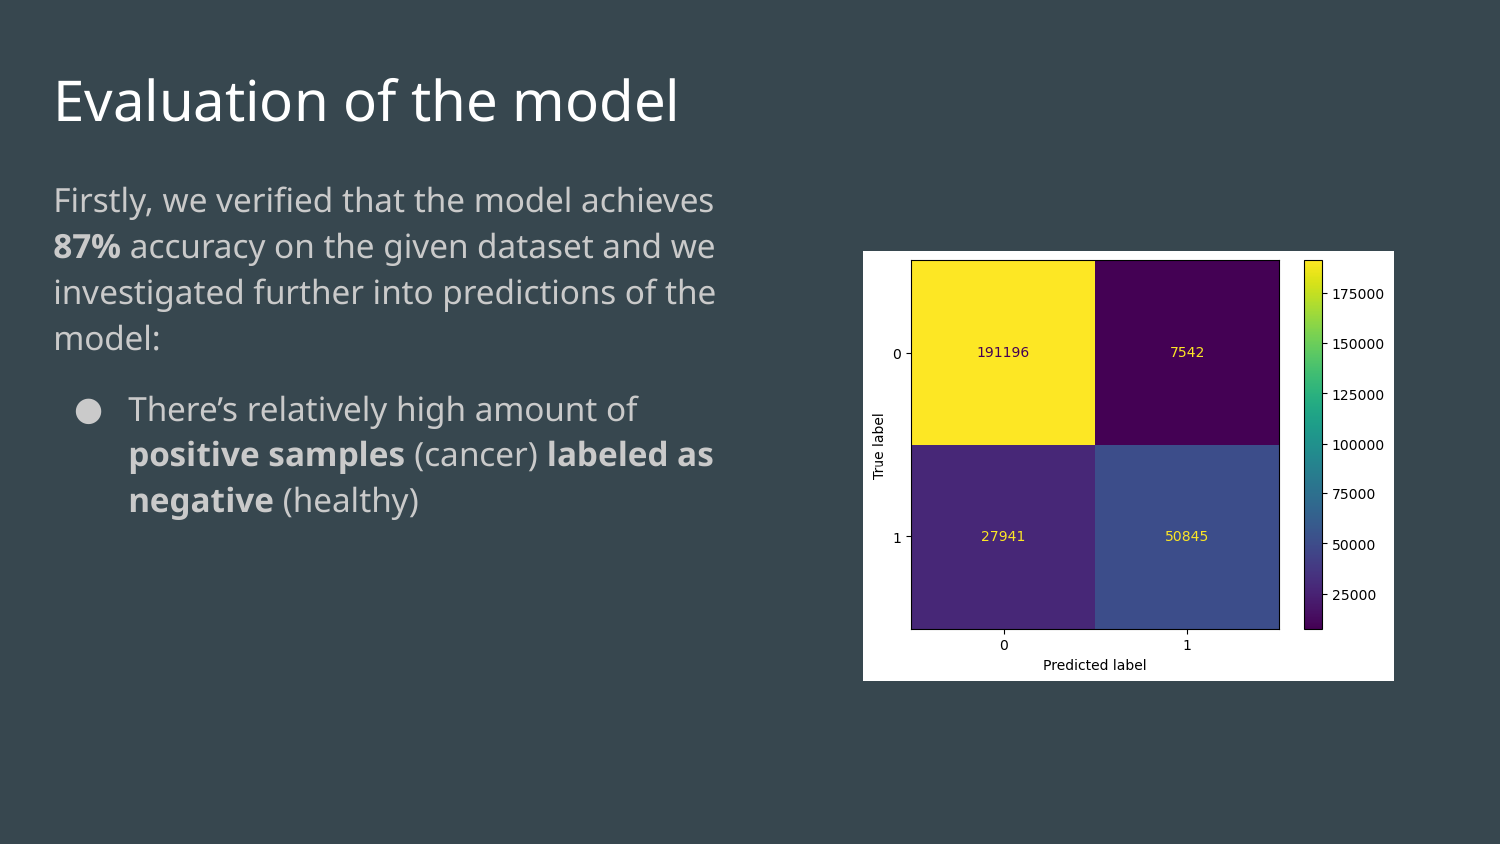

# Evaluation of the model
Firstly, we verified that the model achieves 87% accuracy on the given dataset and we investigated further into predictions of the model:
There’s relatively high amount of positive samples (cancer) labeled as negative (healthy)